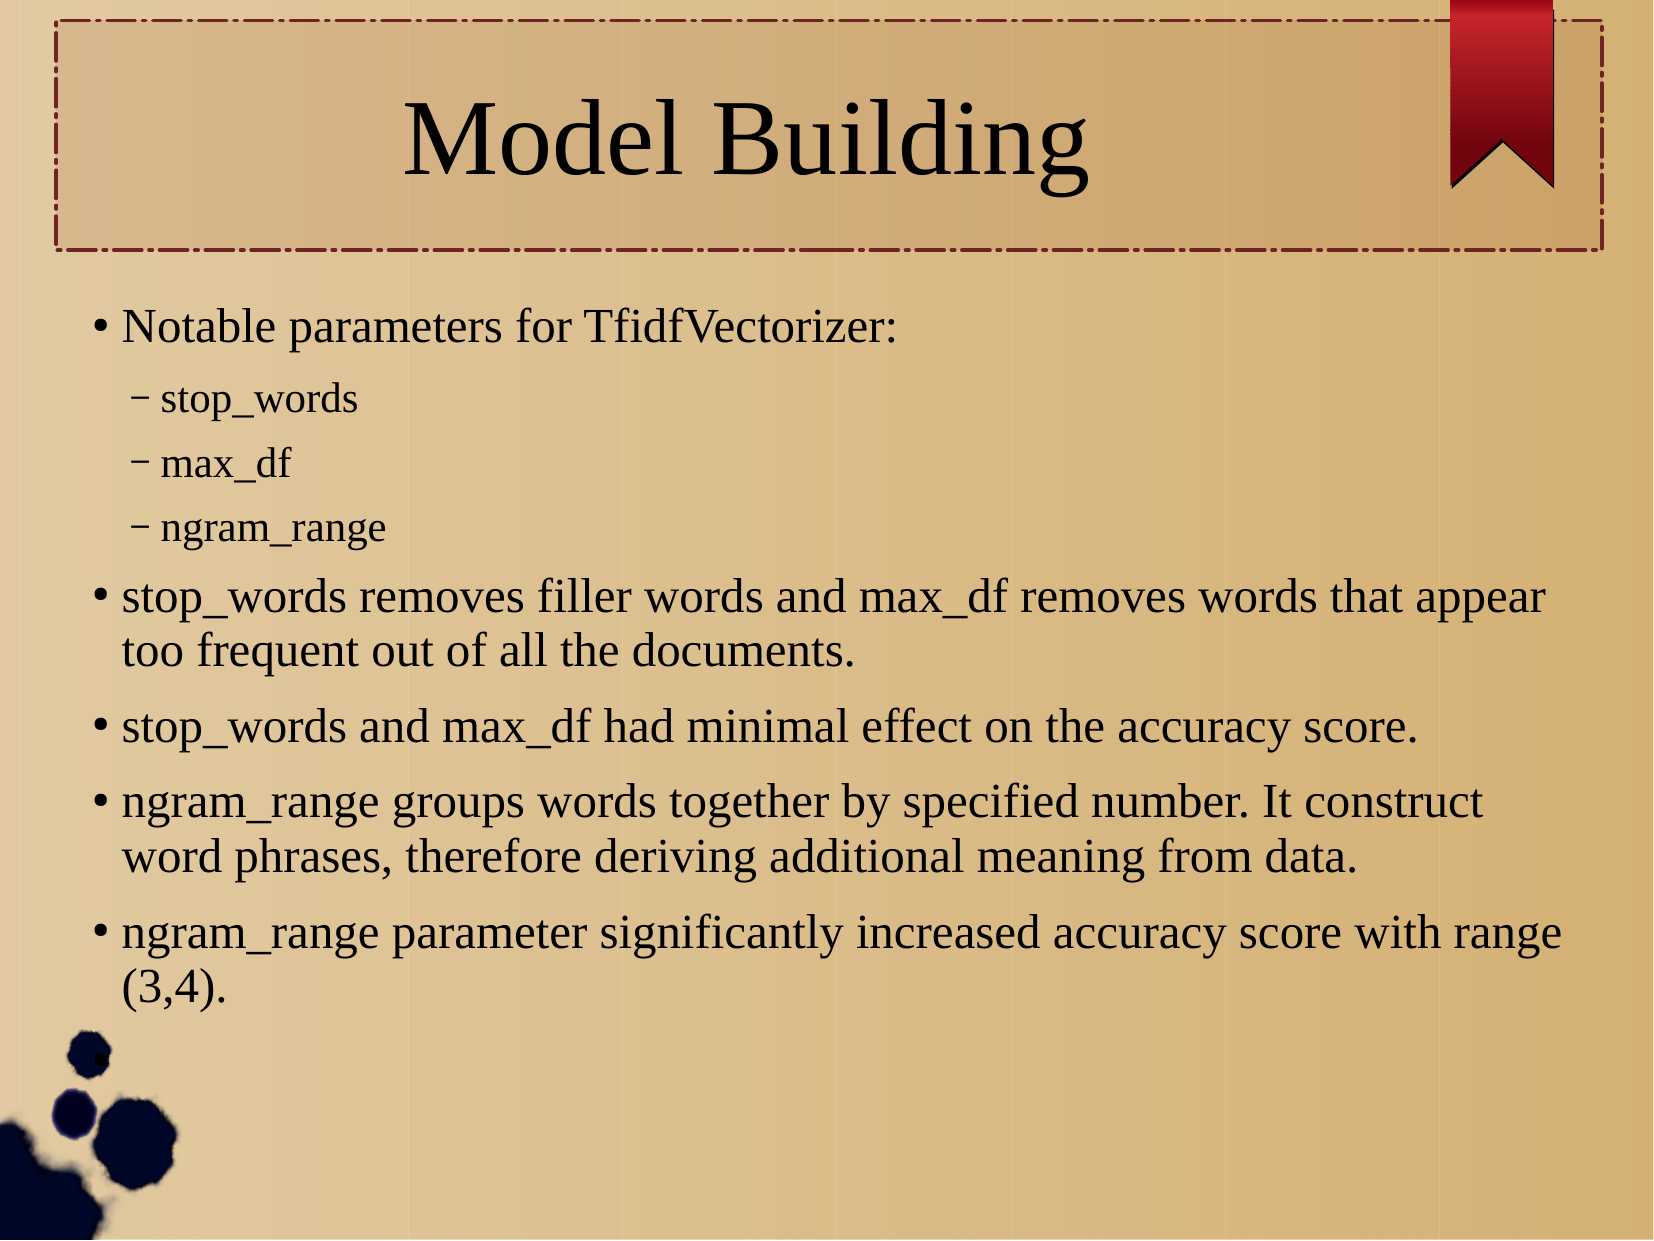

# Model Building
Notable parameters for TfidfVectorizer:
stop_words
max_df
ngram_range
stop_words removes filler words and max_df removes words that appear too frequent out of all the documents.
stop_words and max_df had minimal effect on the accuracy score.
ngram_range groups words together by specified number. It construct word phrases, therefore deriving additional meaning from data.
ngram_range parameter significantly increased accuracy score with range (3,4).